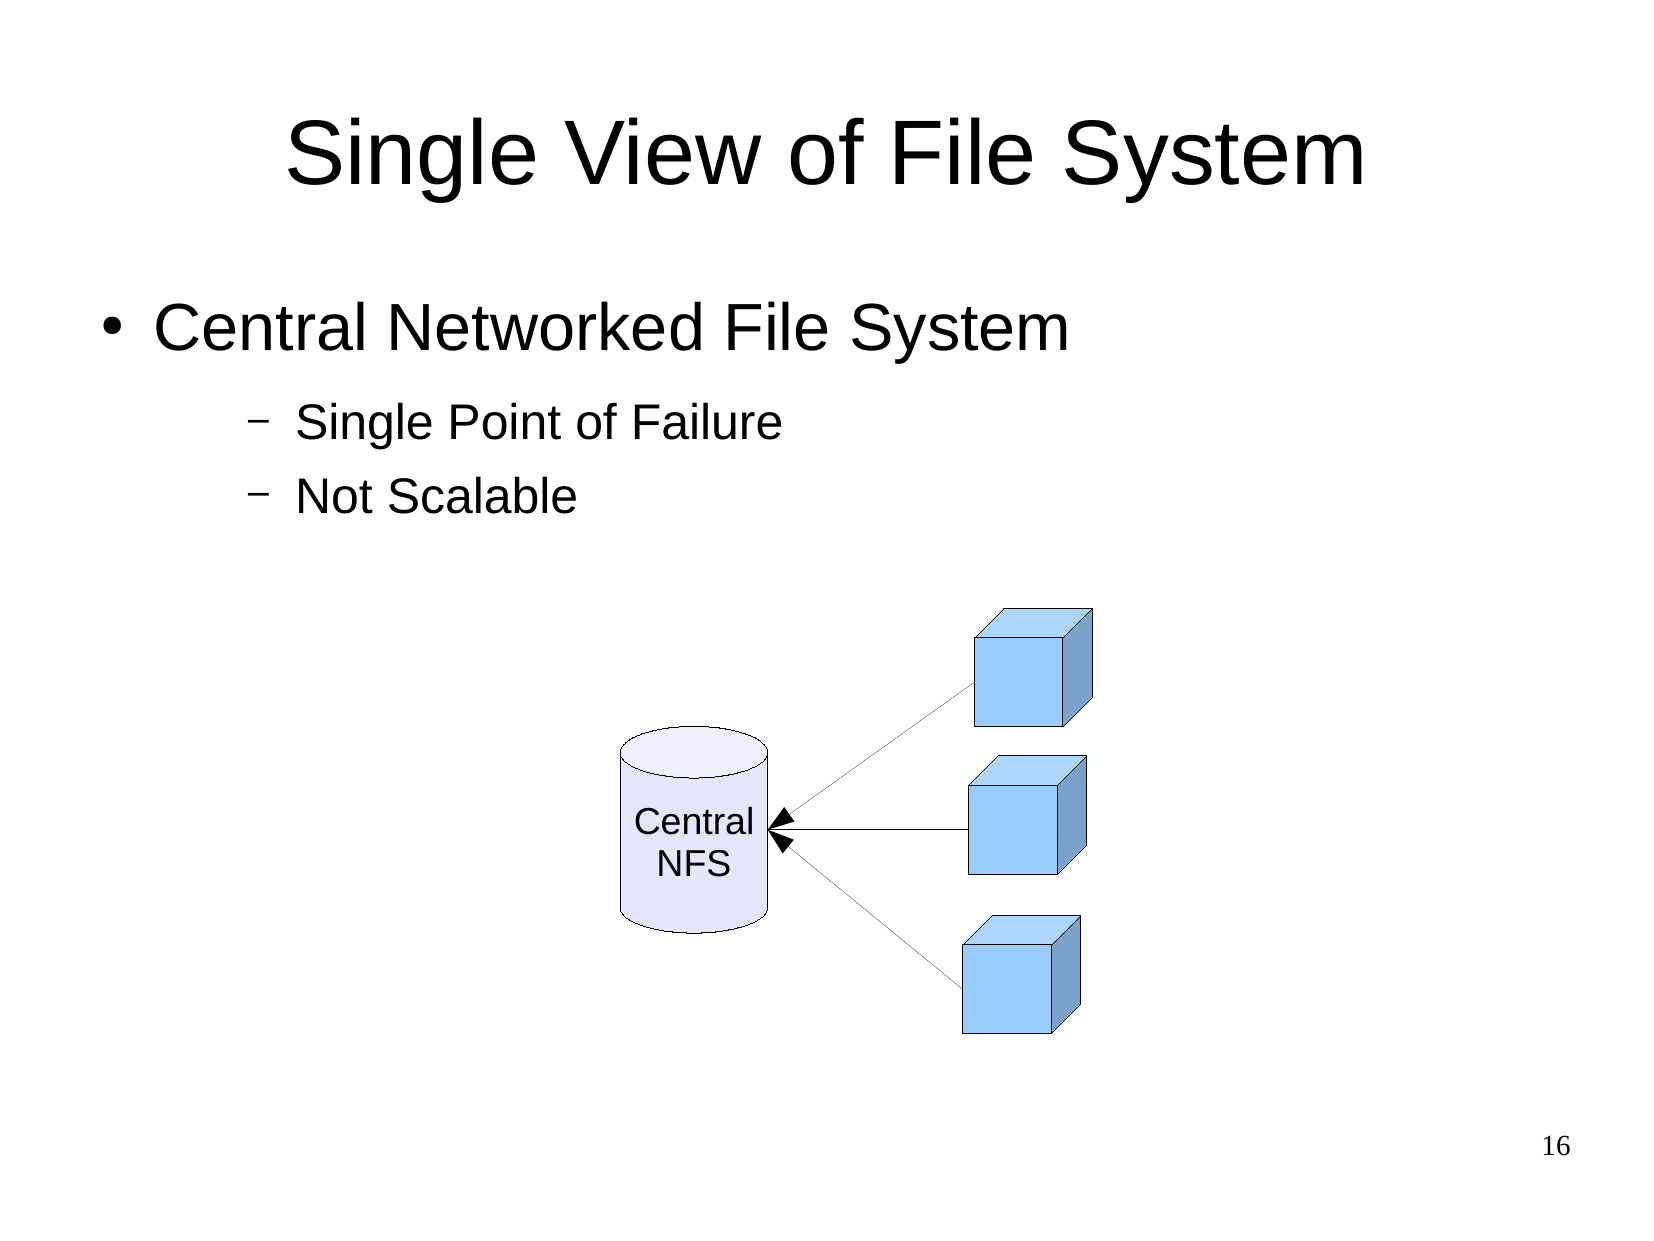

# Single View of File System
Central Networked File System
Single Point of Failure
Not Scalable
Central
NFS
16